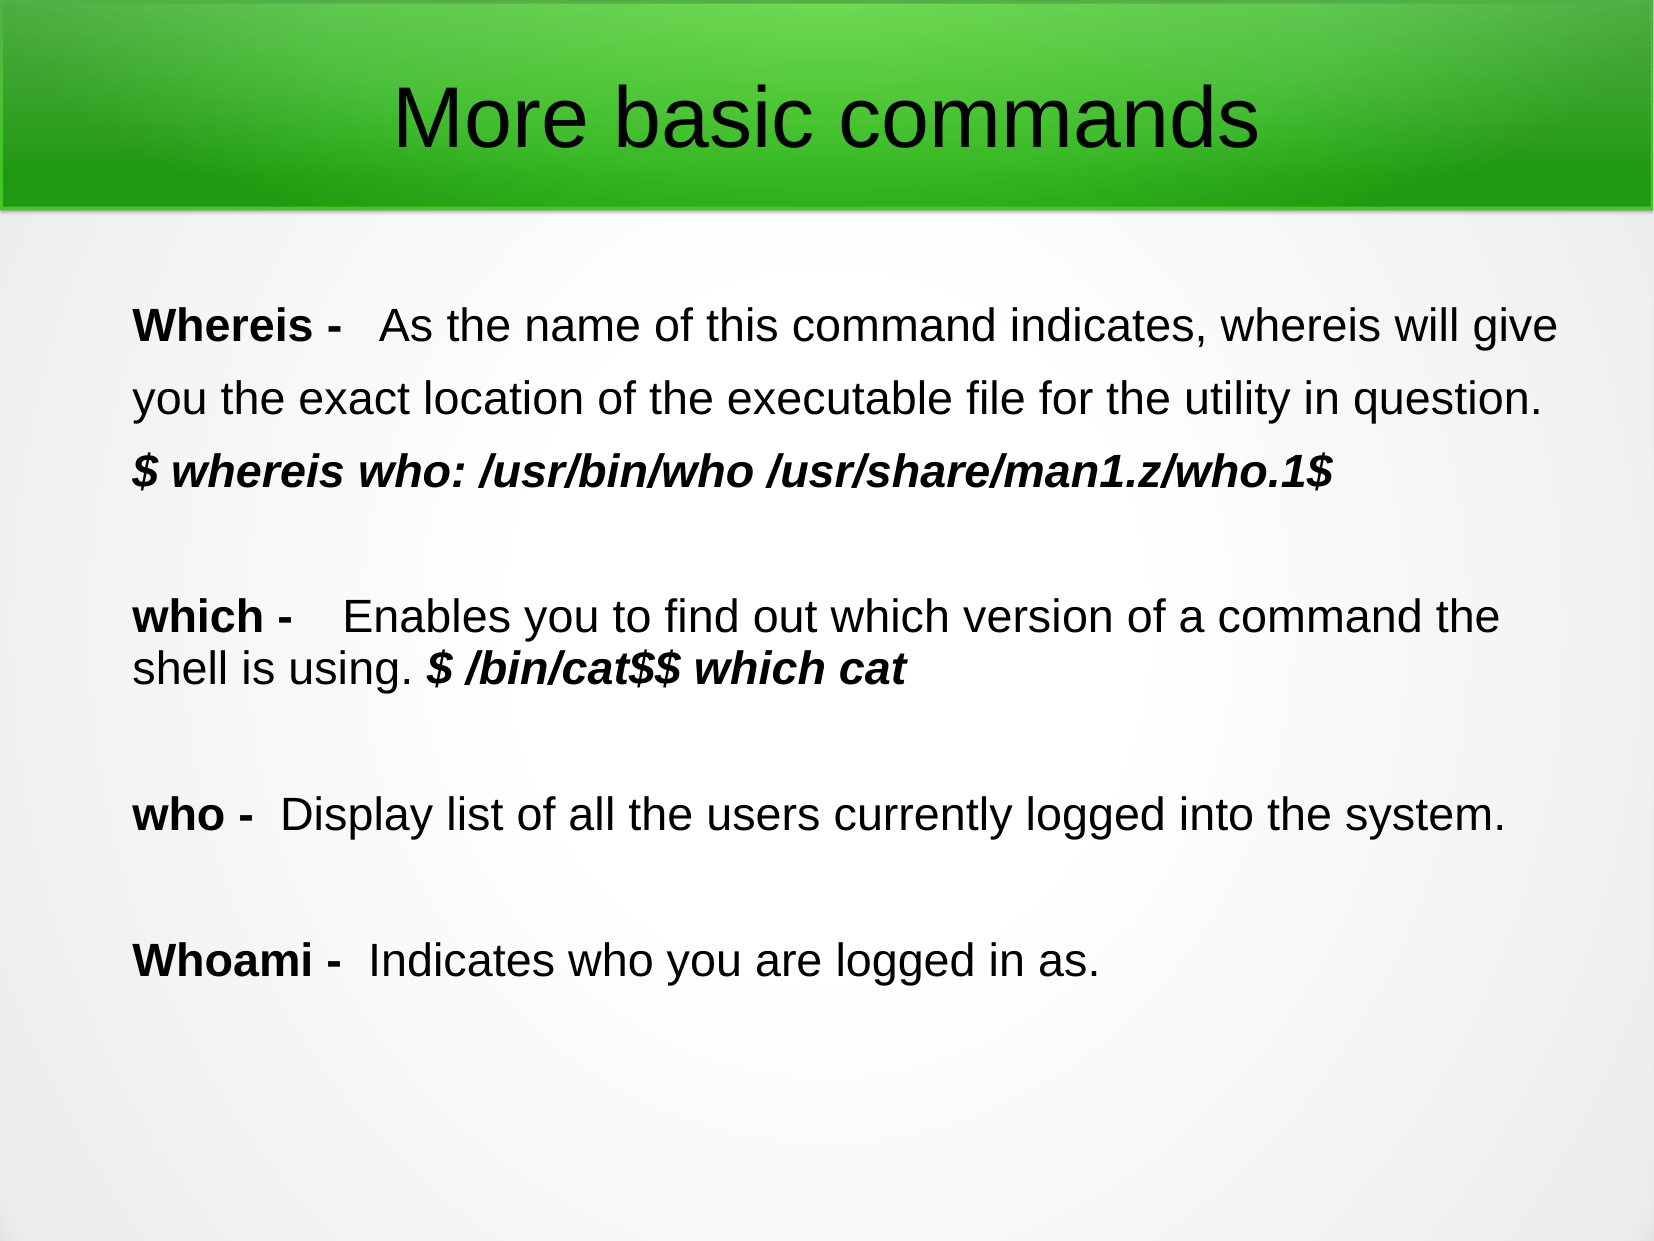

# More basic commands
Whereis - As the name of this command indicates, whereis will give
you the exact location of the executable file for the utility in question.
$ whereis who: /usr/bin/who /usr/share/man1.z/who.1$
which - 	Enables you to find out which version of a command the shell is using. $ /bin/cat$$ which cat
who - Display list of all the users currently logged into the system.
Whoami - Indicates who you are logged in as.